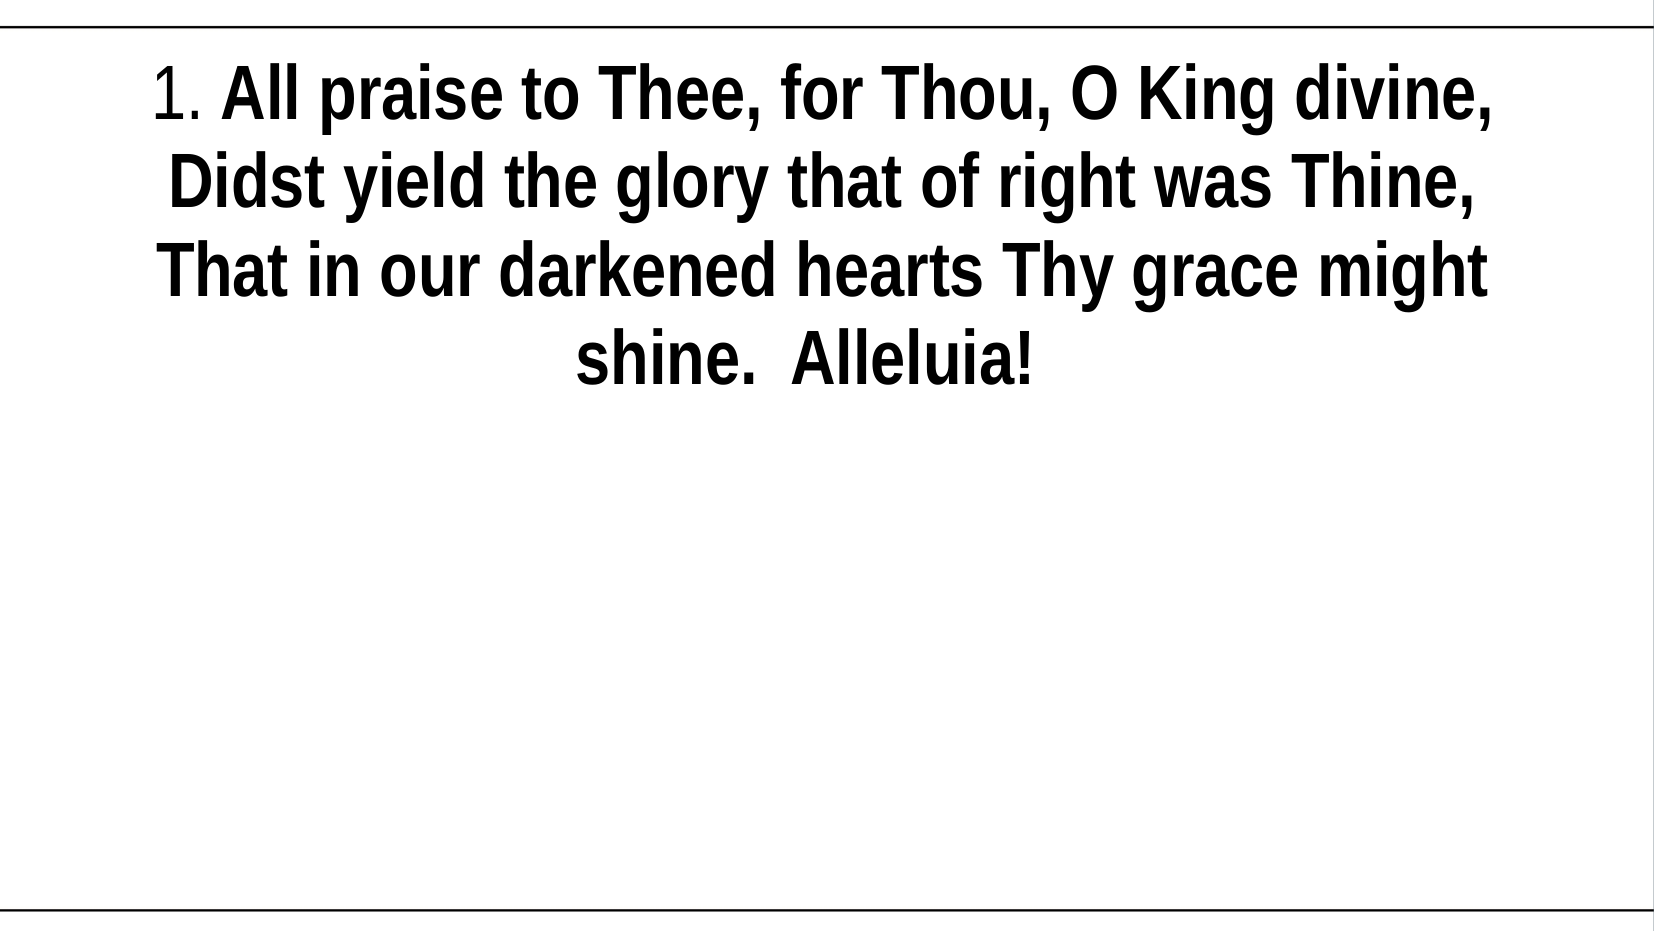

1. All praise to Thee, for Thou, O King divine,
Didst yield the glory that of right was Thine,
That in our darkened hearts Thy grace might
shine. Alleluia!